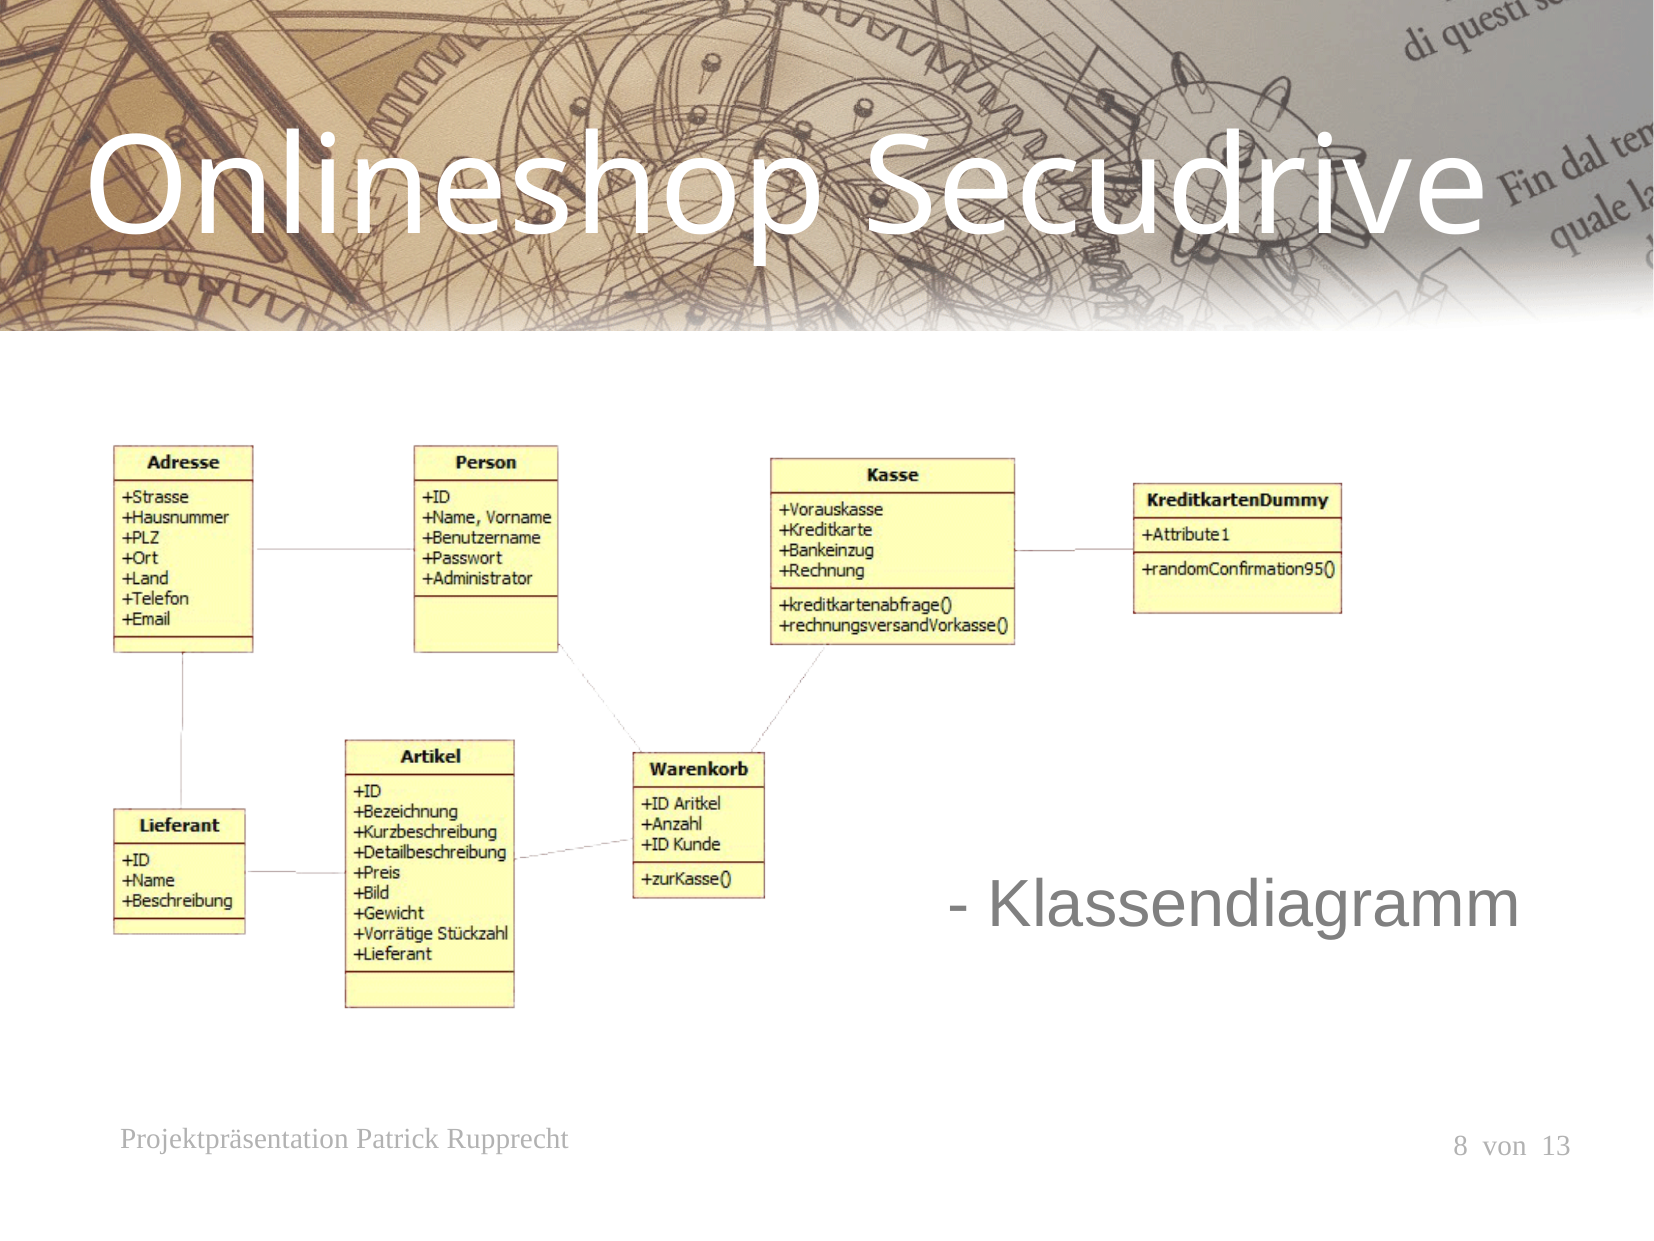

# Onlineshop Secudrive
- Klassendiagramm
Projektpräsentation Patrick Rupprecht
8